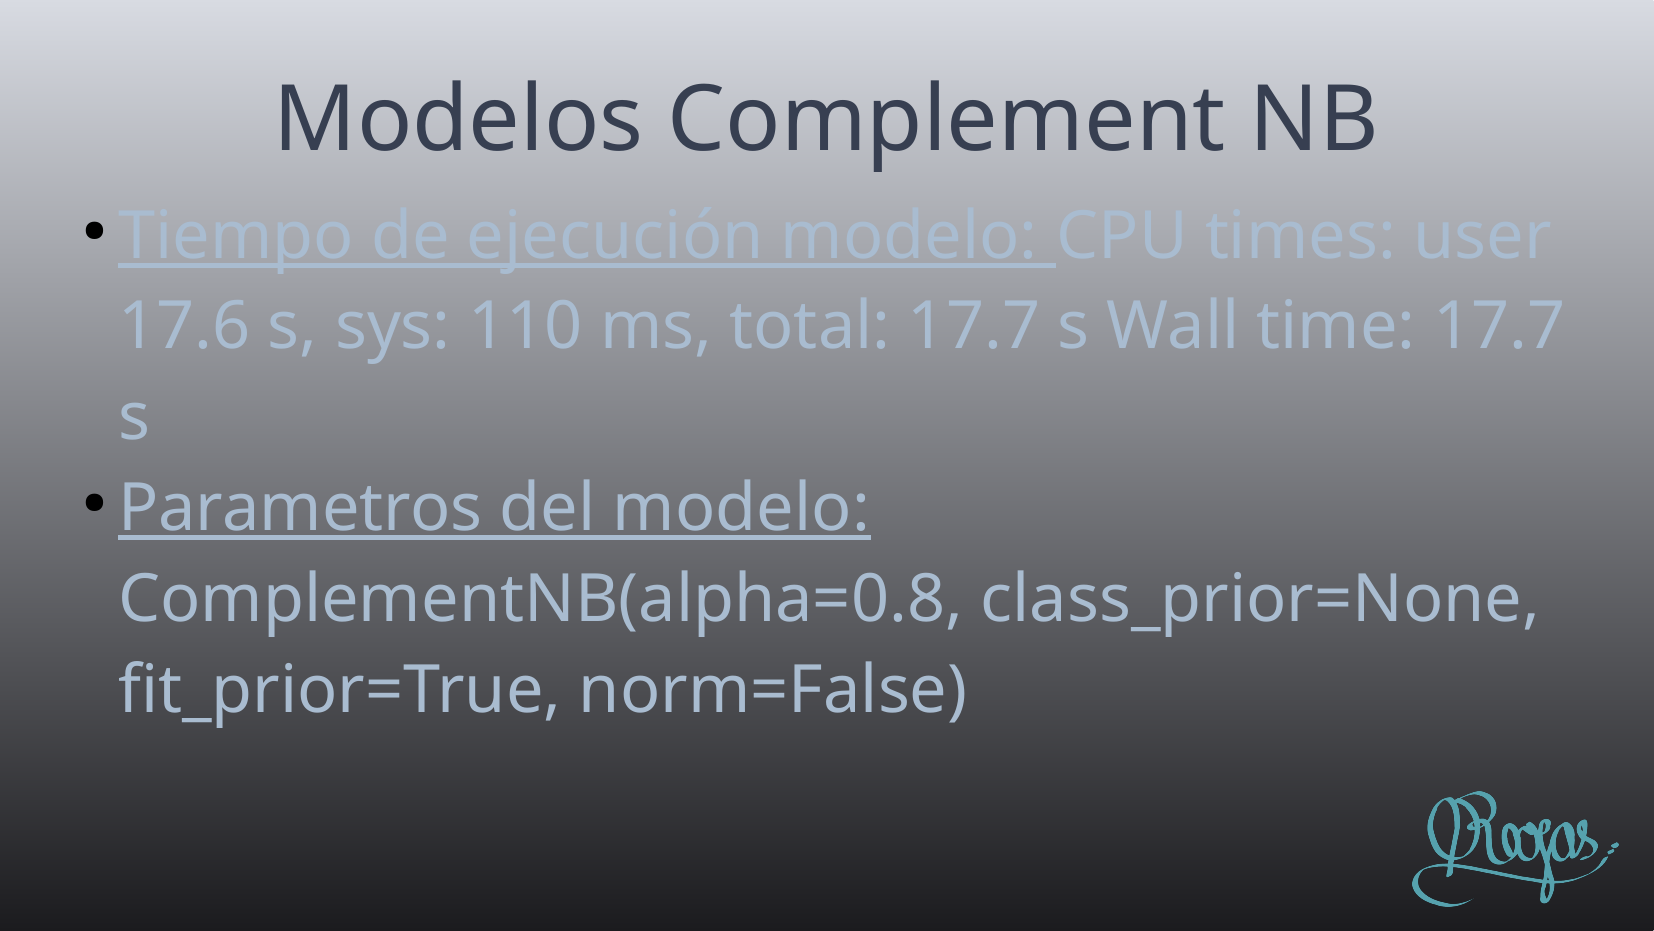

# Modelos Complement NB
Tiempo de ejecución modelo: CPU times: user 17.6 s, sys: 110 ms, total: 17.7 s Wall time: 17.7 s
Parametros del modelo: ComplementNB(alpha=0.8, class_prior=None, fit_prior=True, norm=False)